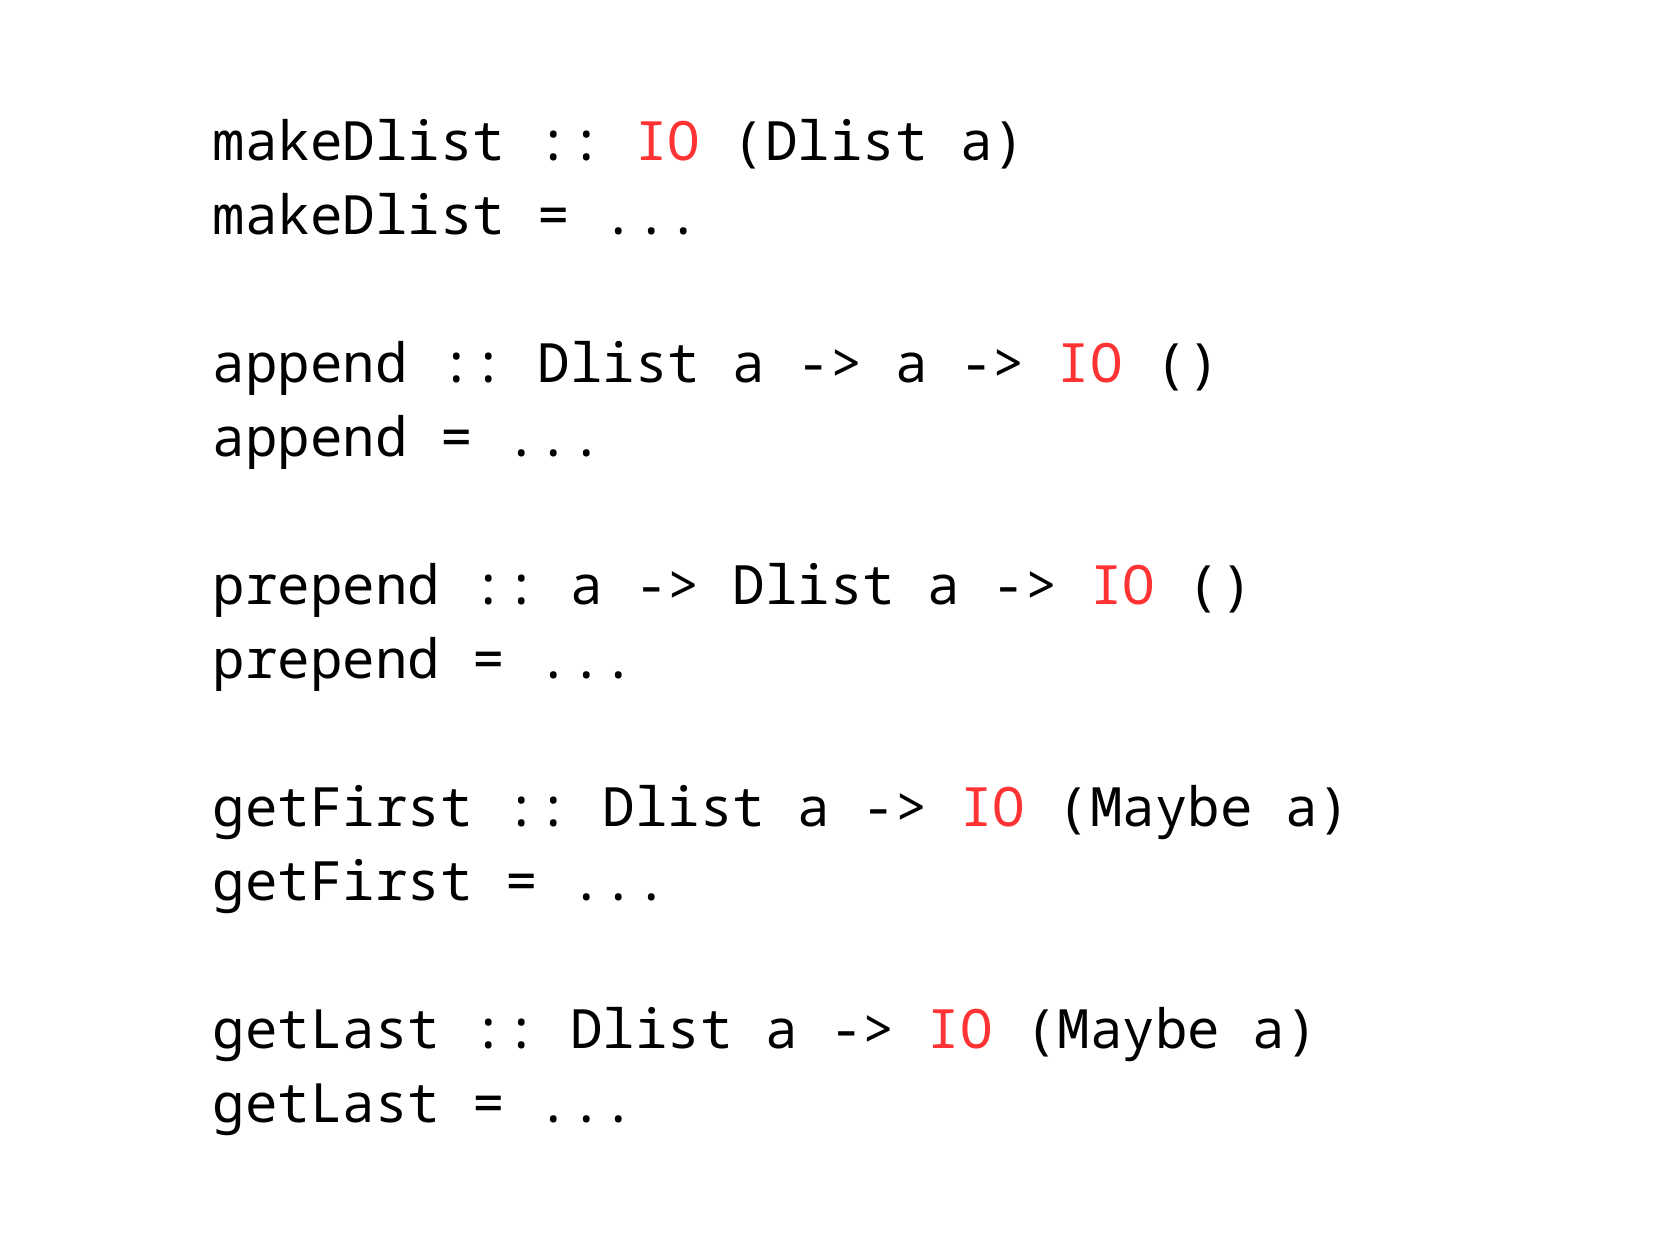

# makeDlist :: IO (Dlist a)
 makeDlist = ...
 append :: Dlist a -> a -> IO ()
 append = ...
 prepend :: a -> Dlist a -> IO ()
 prepend = ...
 getFirst :: Dlist a -> IO (Maybe a)
 getFirst = ...
 getLast :: Dlist a -> IO (Maybe a)
 getLast = ...